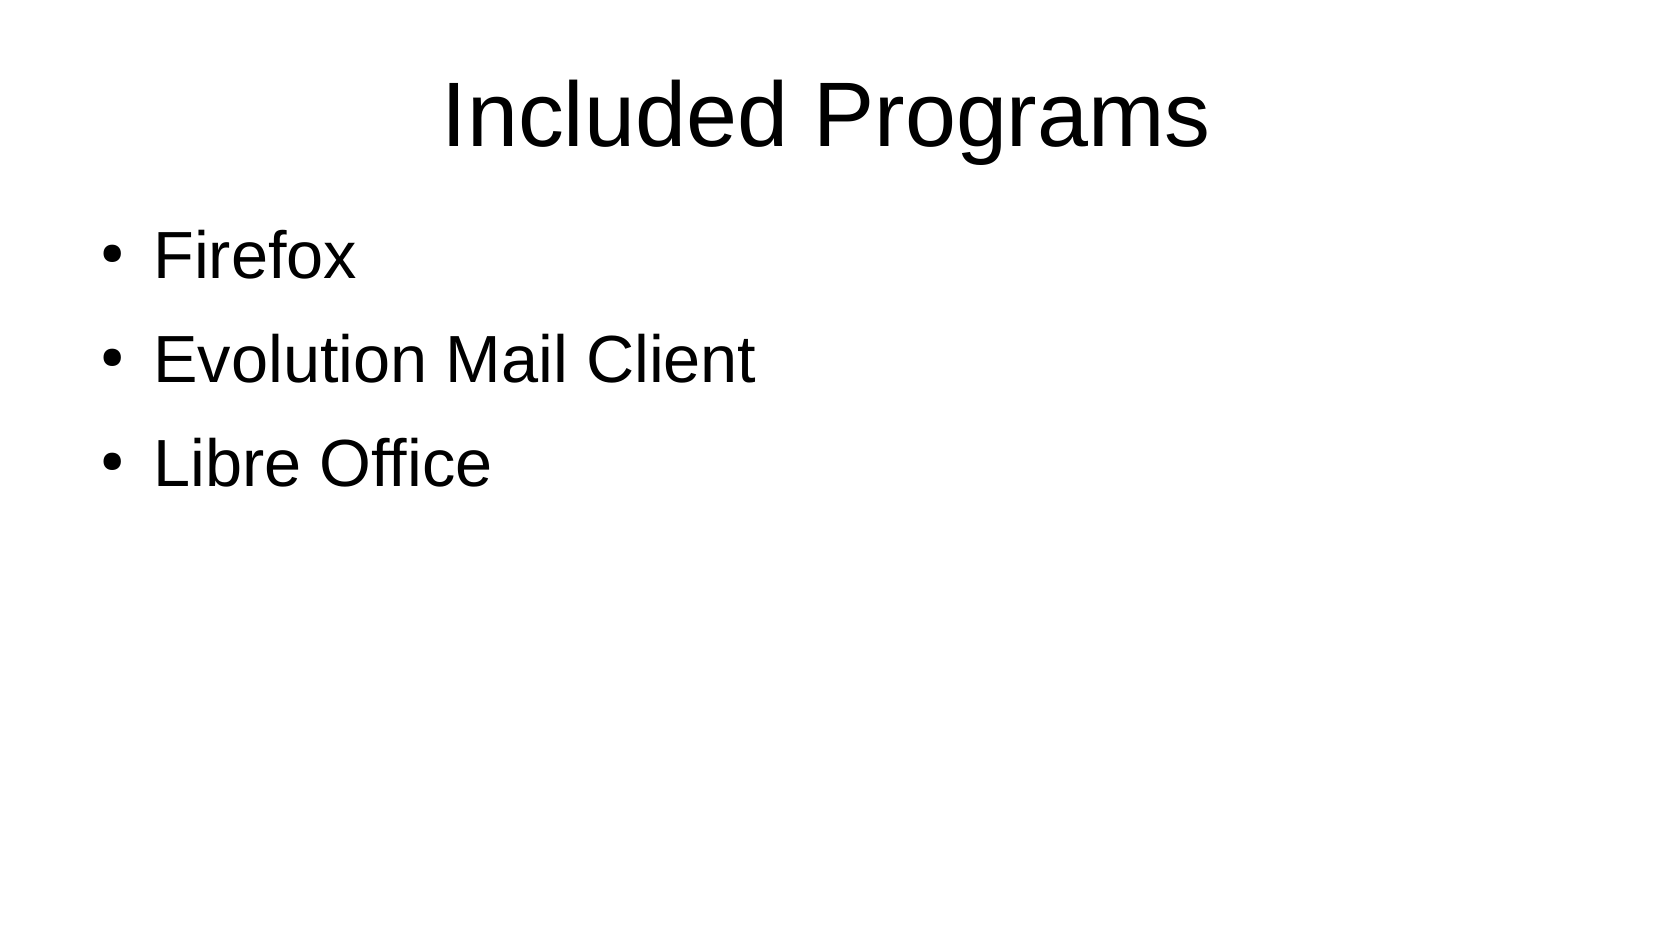

# Included Programs
Firefox
Evolution Mail Client
Libre Office